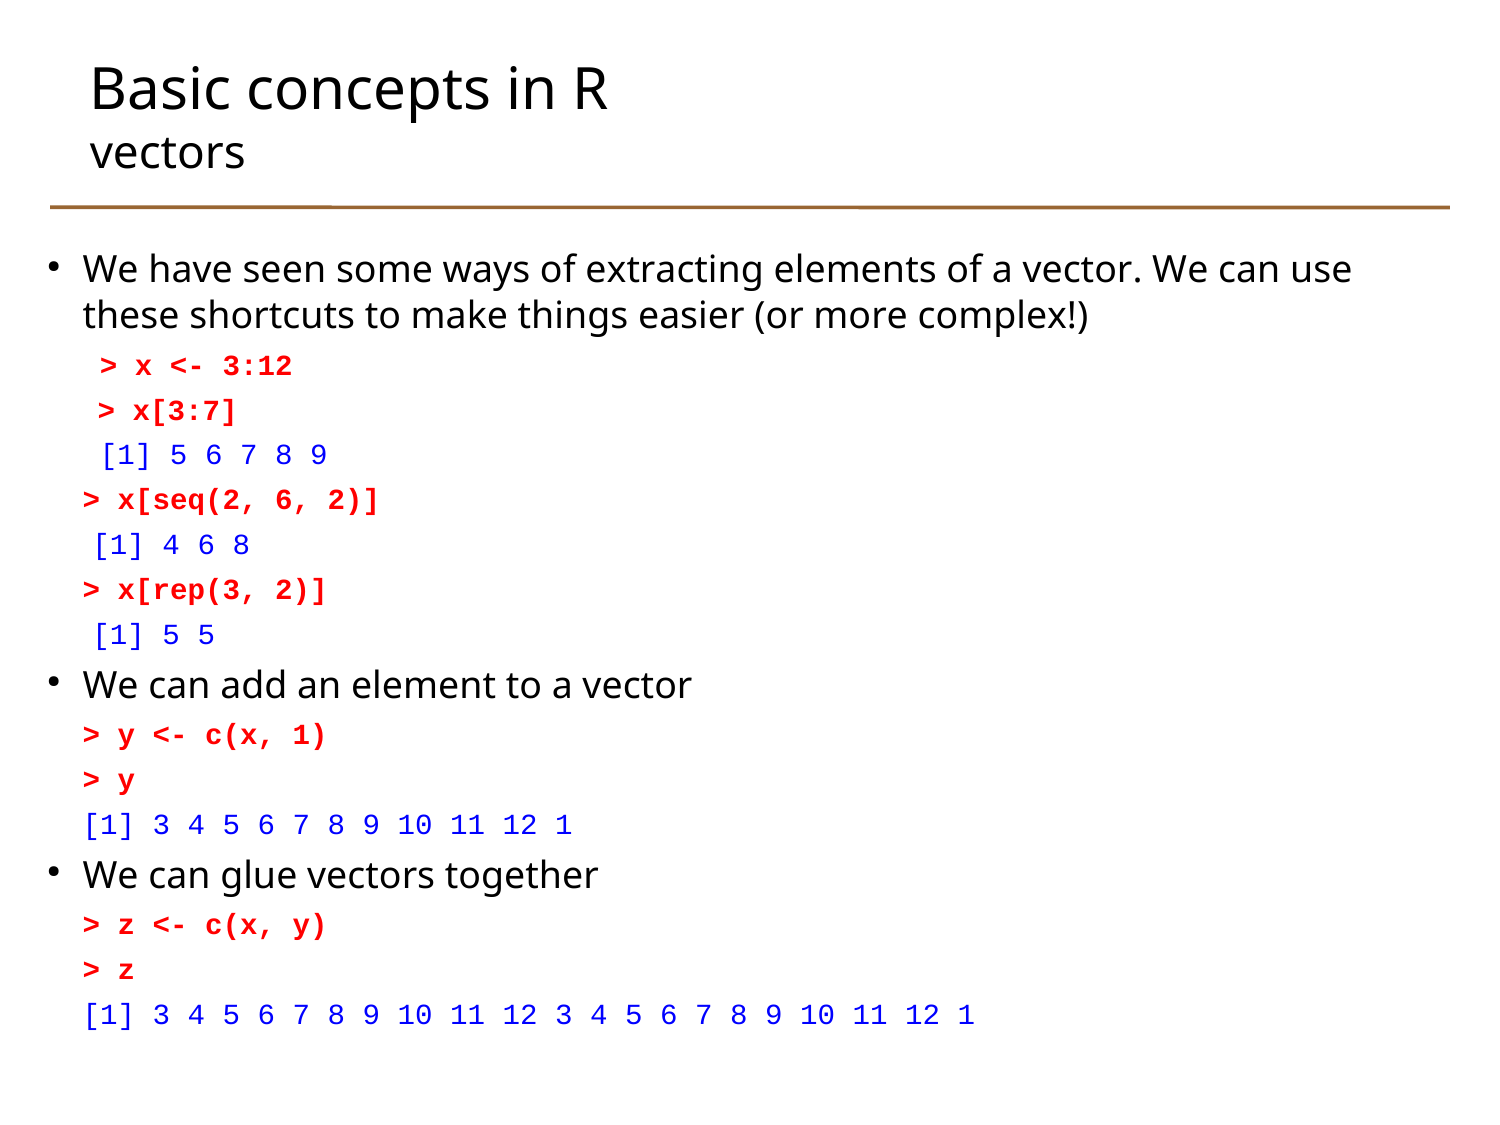

# Basic concepts in R vectors
We have seen some ways of extracting elements of a vector. We can use these shortcuts to make things easier (or more complex!)
 > x <- 3:12
 > x[3:7]
 [1] 5 6 7 8 9
> x[seq(2, 6, 2)]
 [1] 4 6 8
> x[rep(3, 2)]
 [1] 5 5
We can add an element to a vector
> y <- c(x, 1)
> y
[1] 3 4 5 6 7 8 9 10 11 12 1
We can glue vectors together
> z <- c(x, y)
> z
[1] 3 4 5 6 7 8 9 10 11 12 3 4 5 6 7 8 9 10 11 12 1